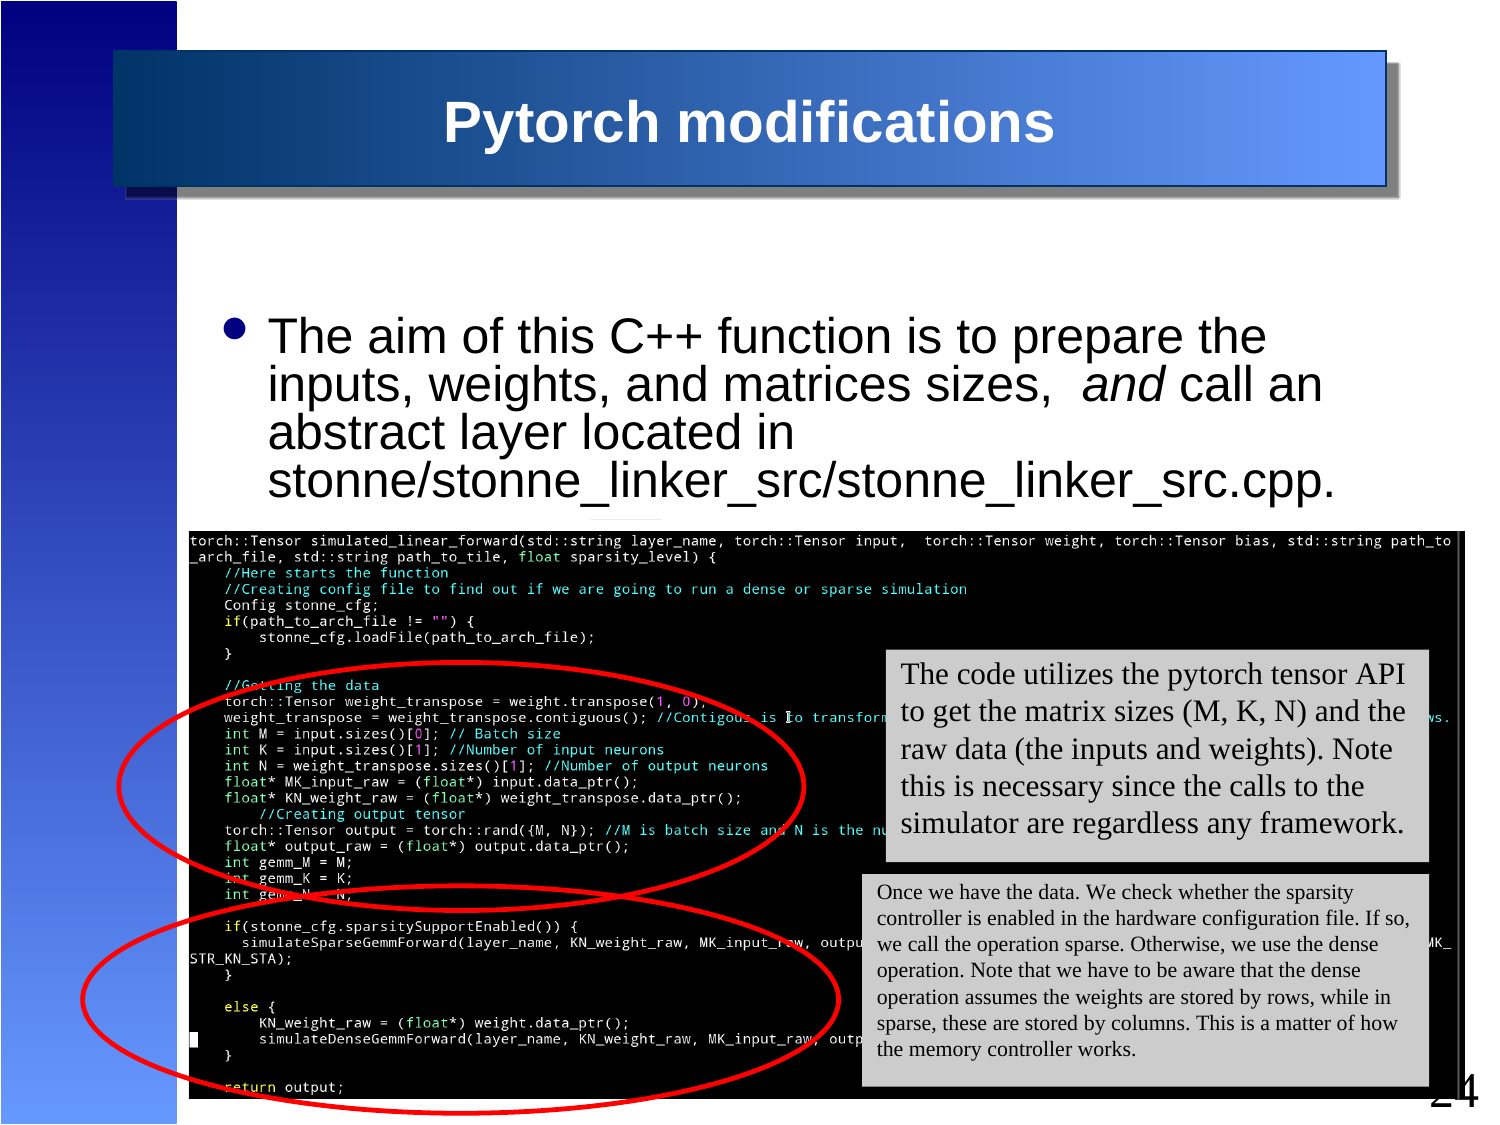

# Pytorch modifications
The aim of this C++ function is to prepare the inputs, weights, and matrices sizes, and call an abstract layer located in stonne/stonne_linker_src/stonne_linker_src.cpp.
The code utilizes the pytorch tensor API to get the matrix sizes (M, K, N) and the raw data (the inputs and weights). Note this is necessary since the calls to the simulator are regardless any framework.
Once we have the data. We check whether the sparsity controller is enabled in the hardware configuration file. If so, we call the operation sparse. Otherwise, we use the dense operation. Note that we have to be aware that the dense operation assumes the weights are stored by rows, while in sparse, these are stored by columns. This is a matter of how the memory controller works.